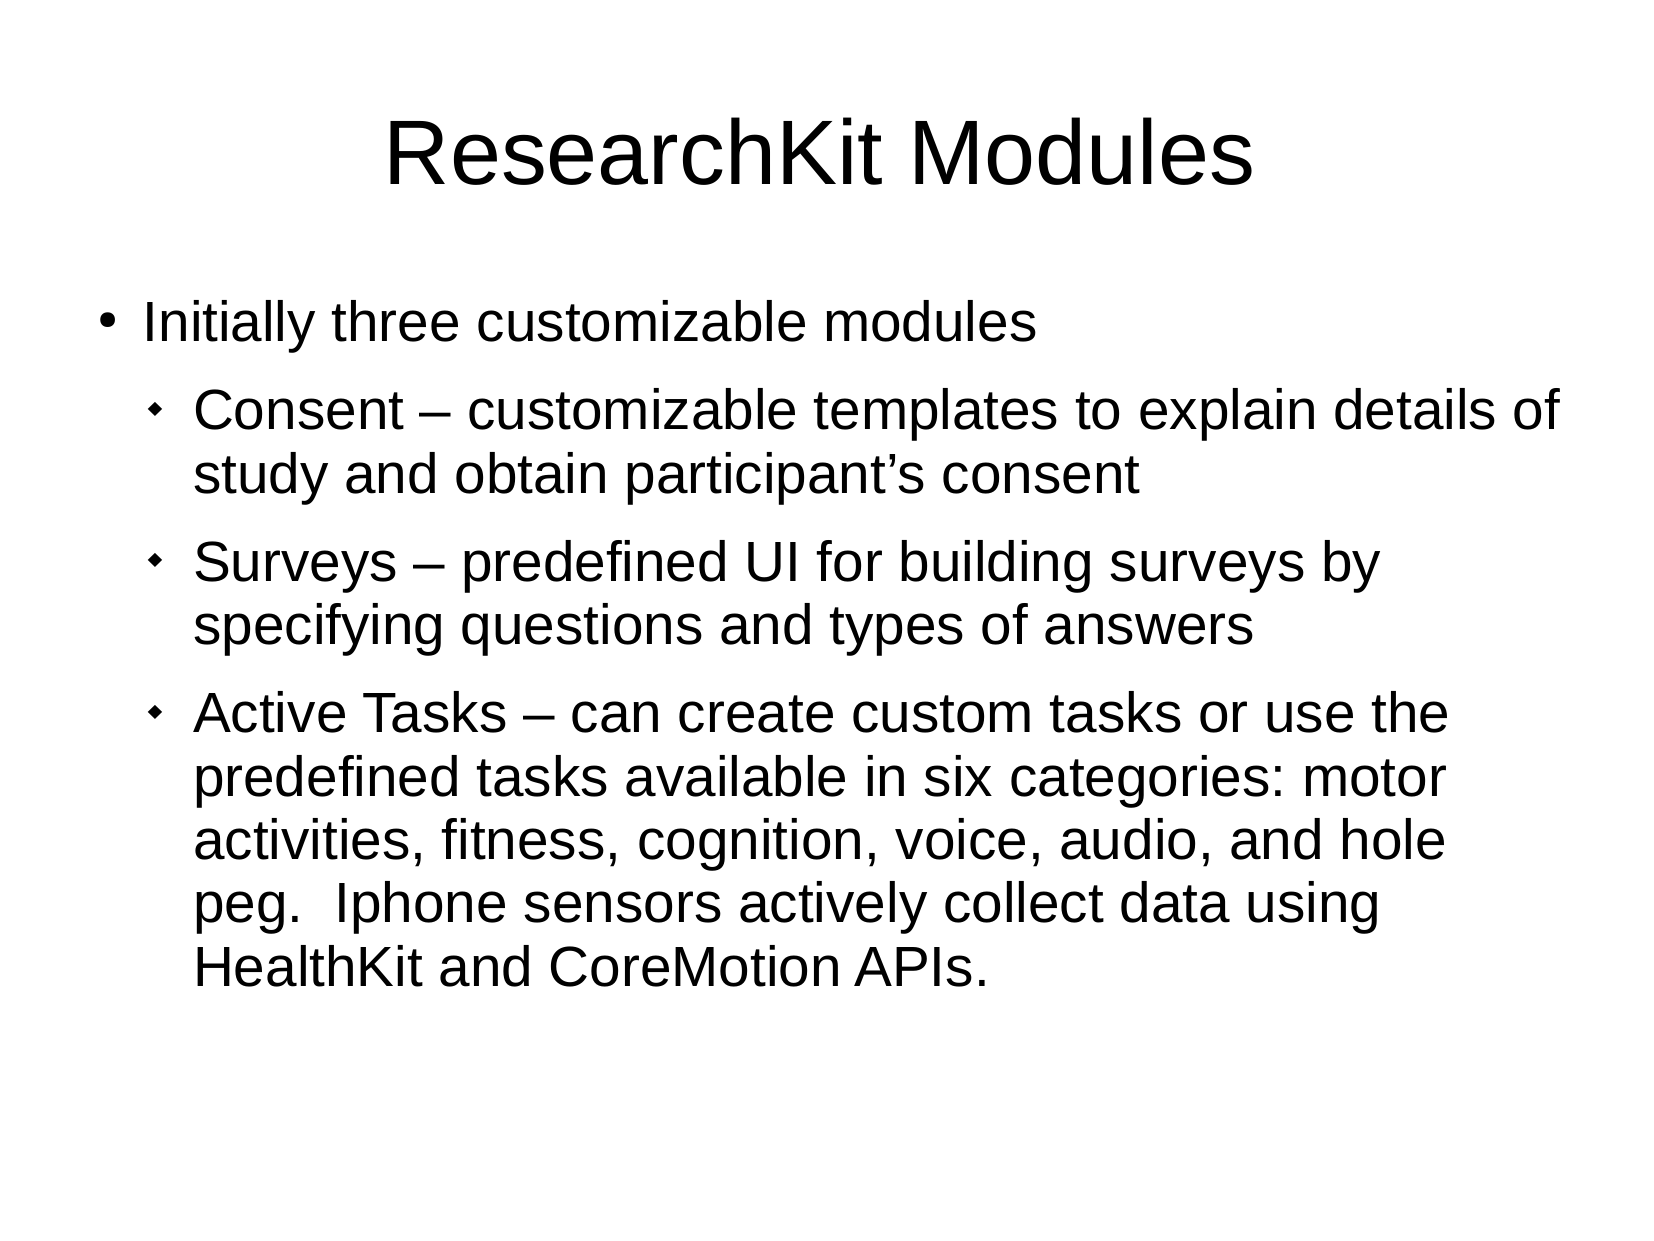

# ResearchKit Modules
Initially three customizable modules
Consent – customizable templates to explain details of study and obtain participant’s consent
Surveys – predefined UI for building surveys by specifying questions and types of answers
Active Tasks – can create custom tasks or use the predefined tasks available in six categories: motor activities, fitness, cognition, voice, audio, and hole peg. Iphone sensors actively collect data using HealthKit and CoreMotion APIs.